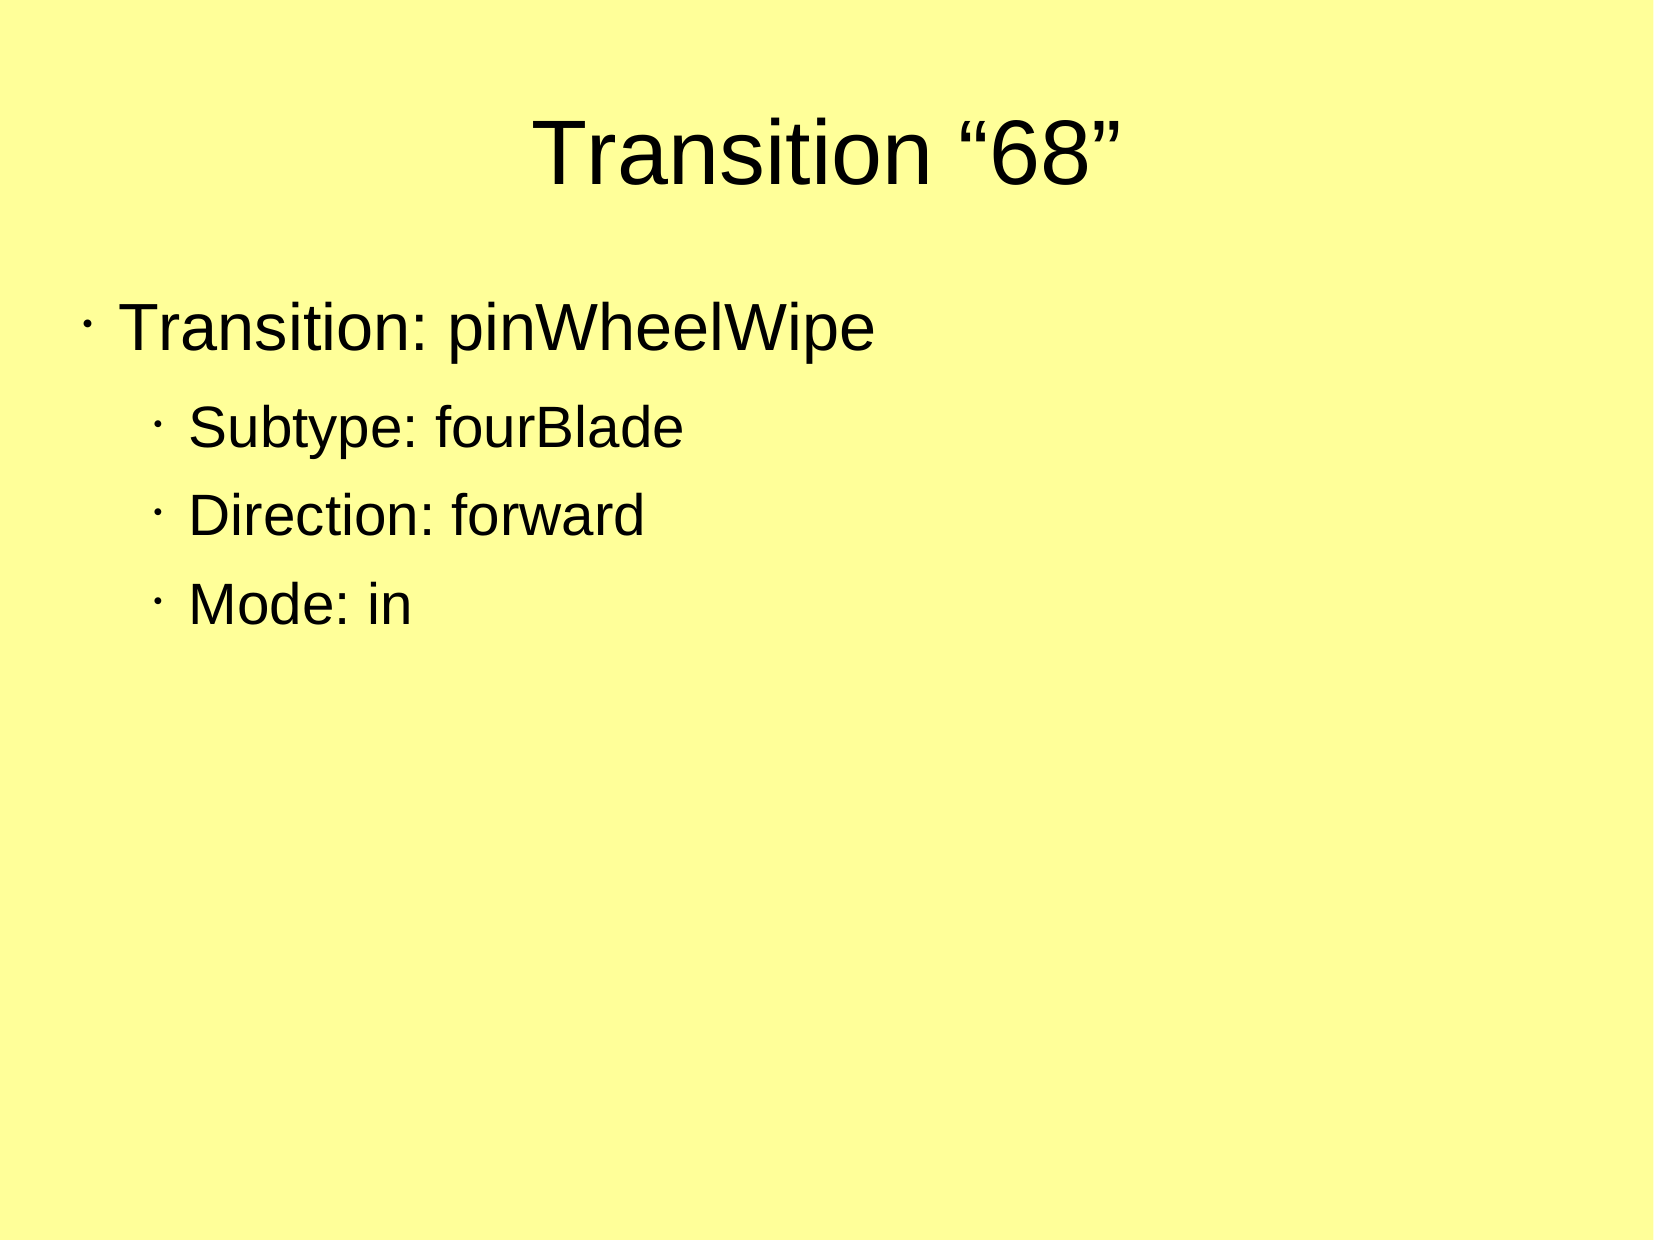

# Transition “68”
Transition: pinWheelWipe
Subtype: fourBlade
Direction: forward
Mode: in